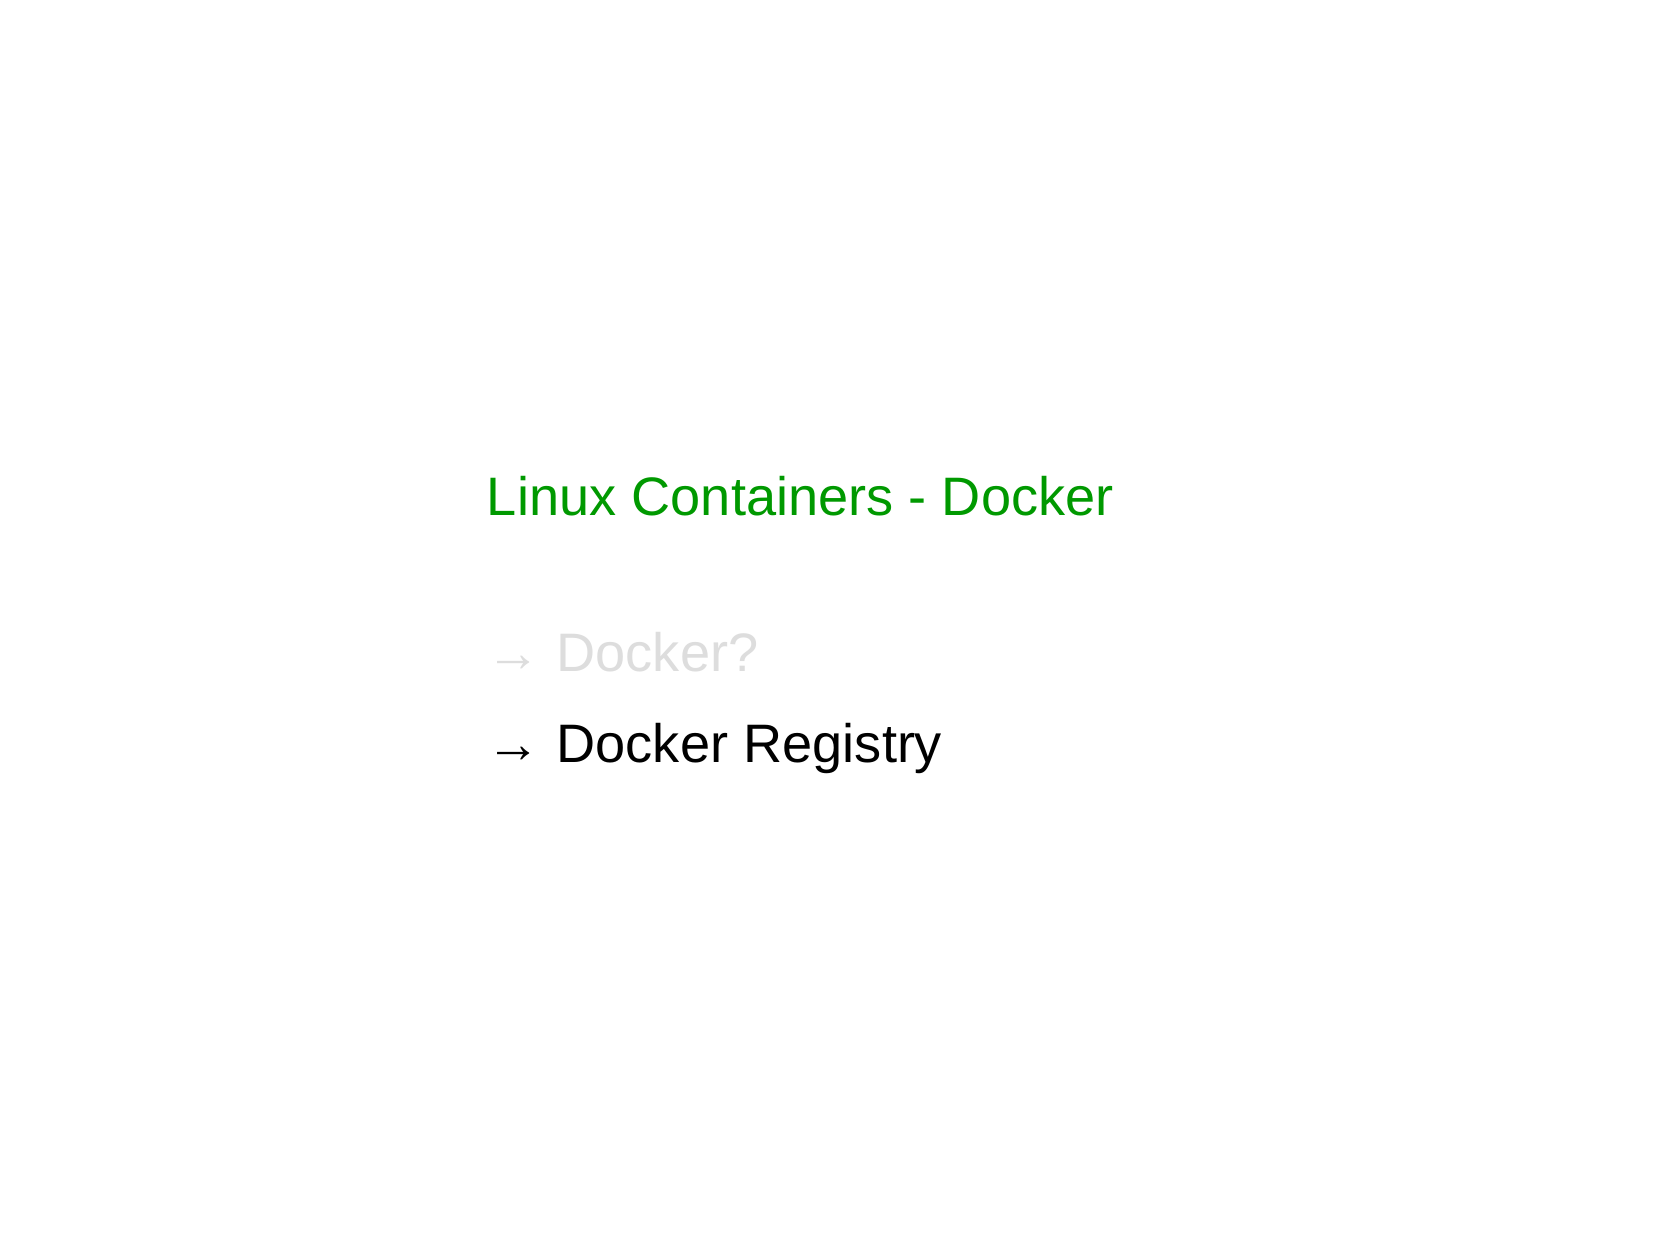

Linux Containers - Docker
→ Docker?
→ Docker Registry